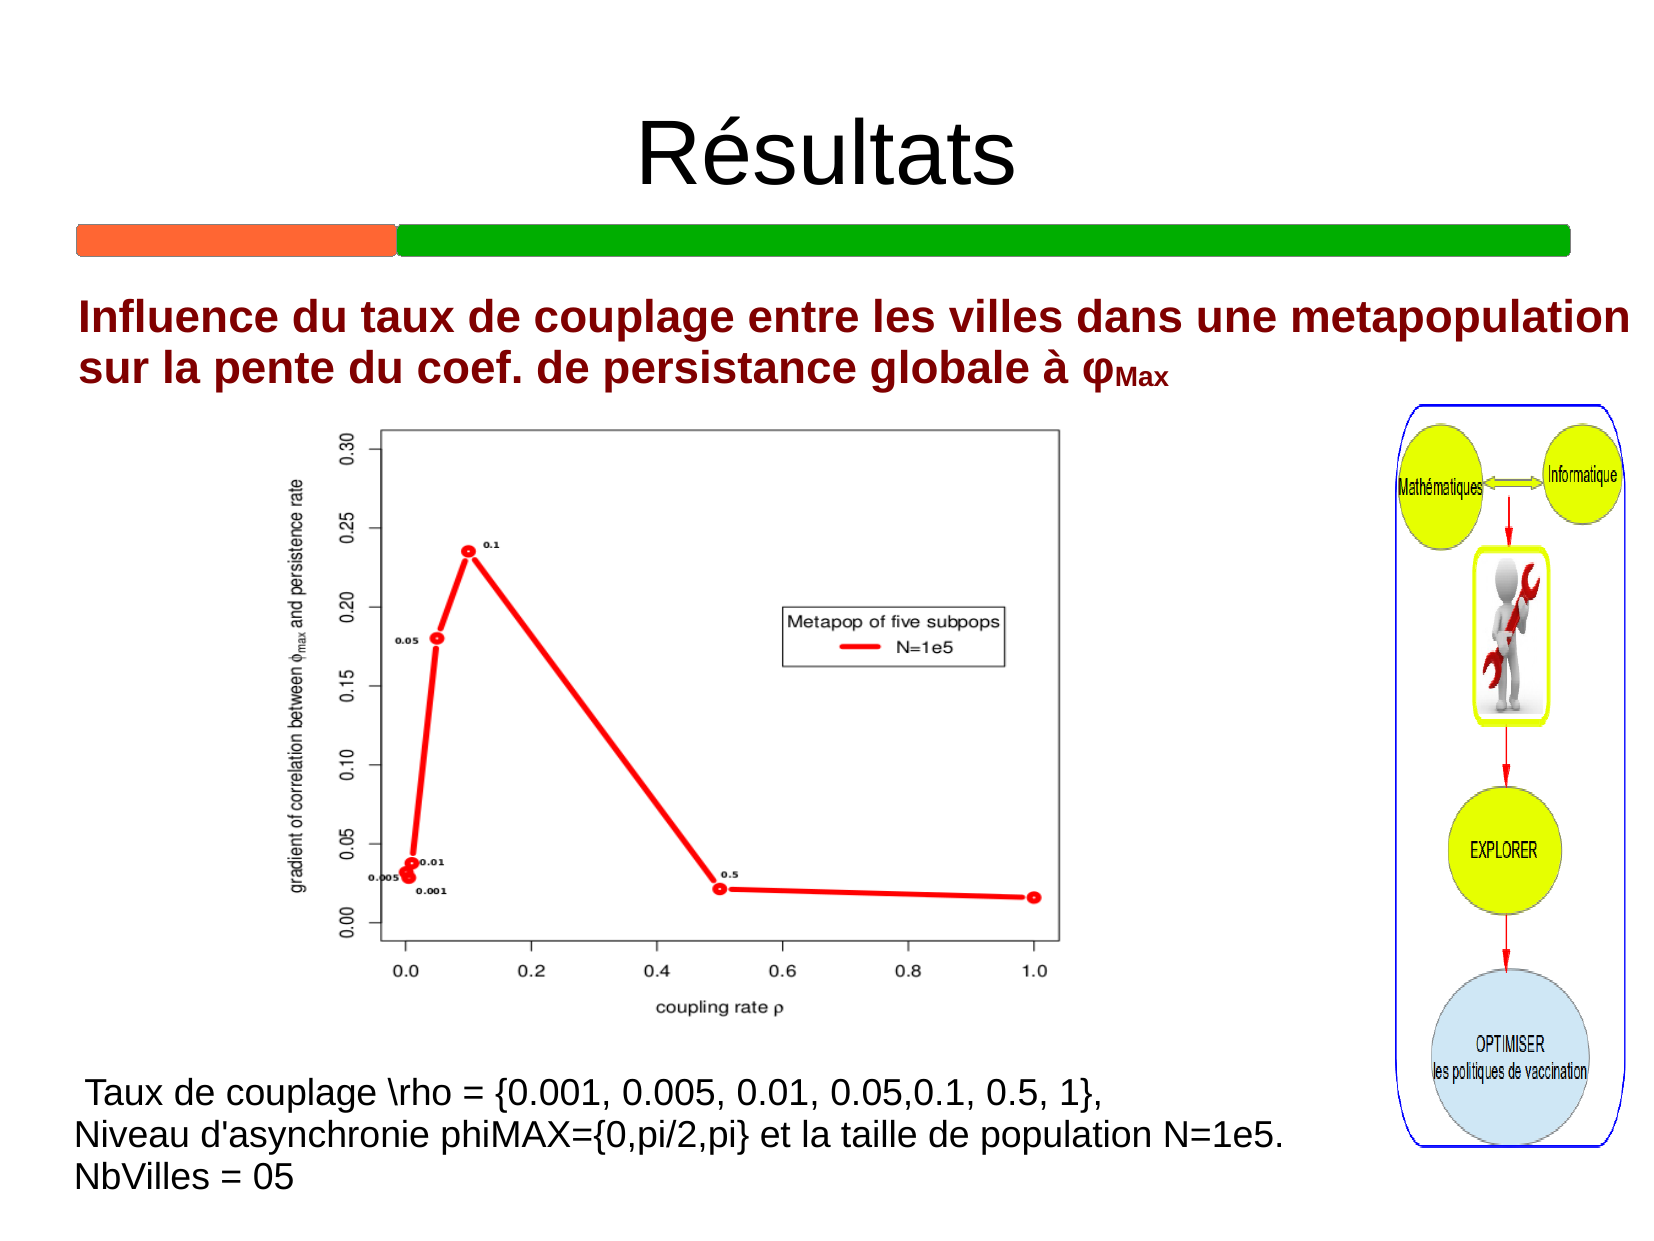

# Résultats
Influence du taux de couplage entre les villes dans une metapopulation
sur la pente du coef. de persistance globale à φMax
 Taux de couplage \rho = {0.001, 0.005, 0.01, 0.05,0.1, 0.5, 1},
Niveau d'asynchronie phiMAX={0,pi/2,pi} et la taille de population N=1e5.
NbVilles = 05
21